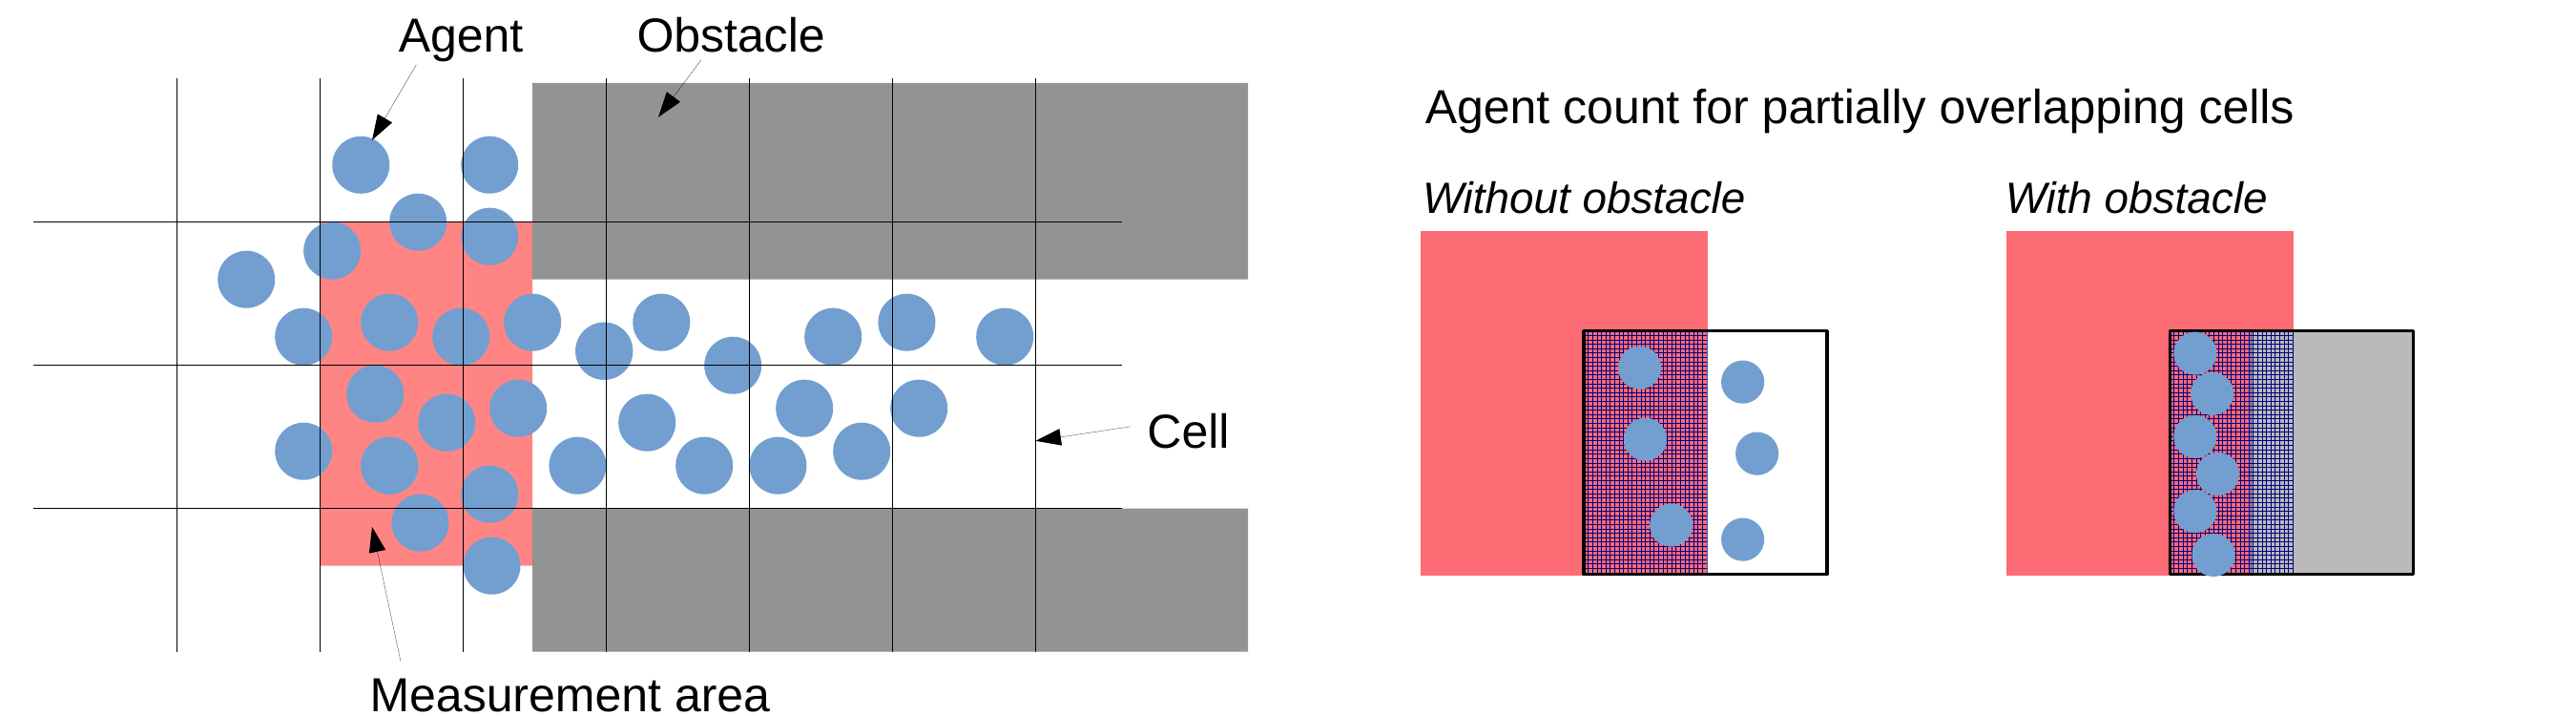

Agent
Obstacle
Agent count for partially overlapping cells
Without obstacle
 With obstacle
Cell
Measurement area